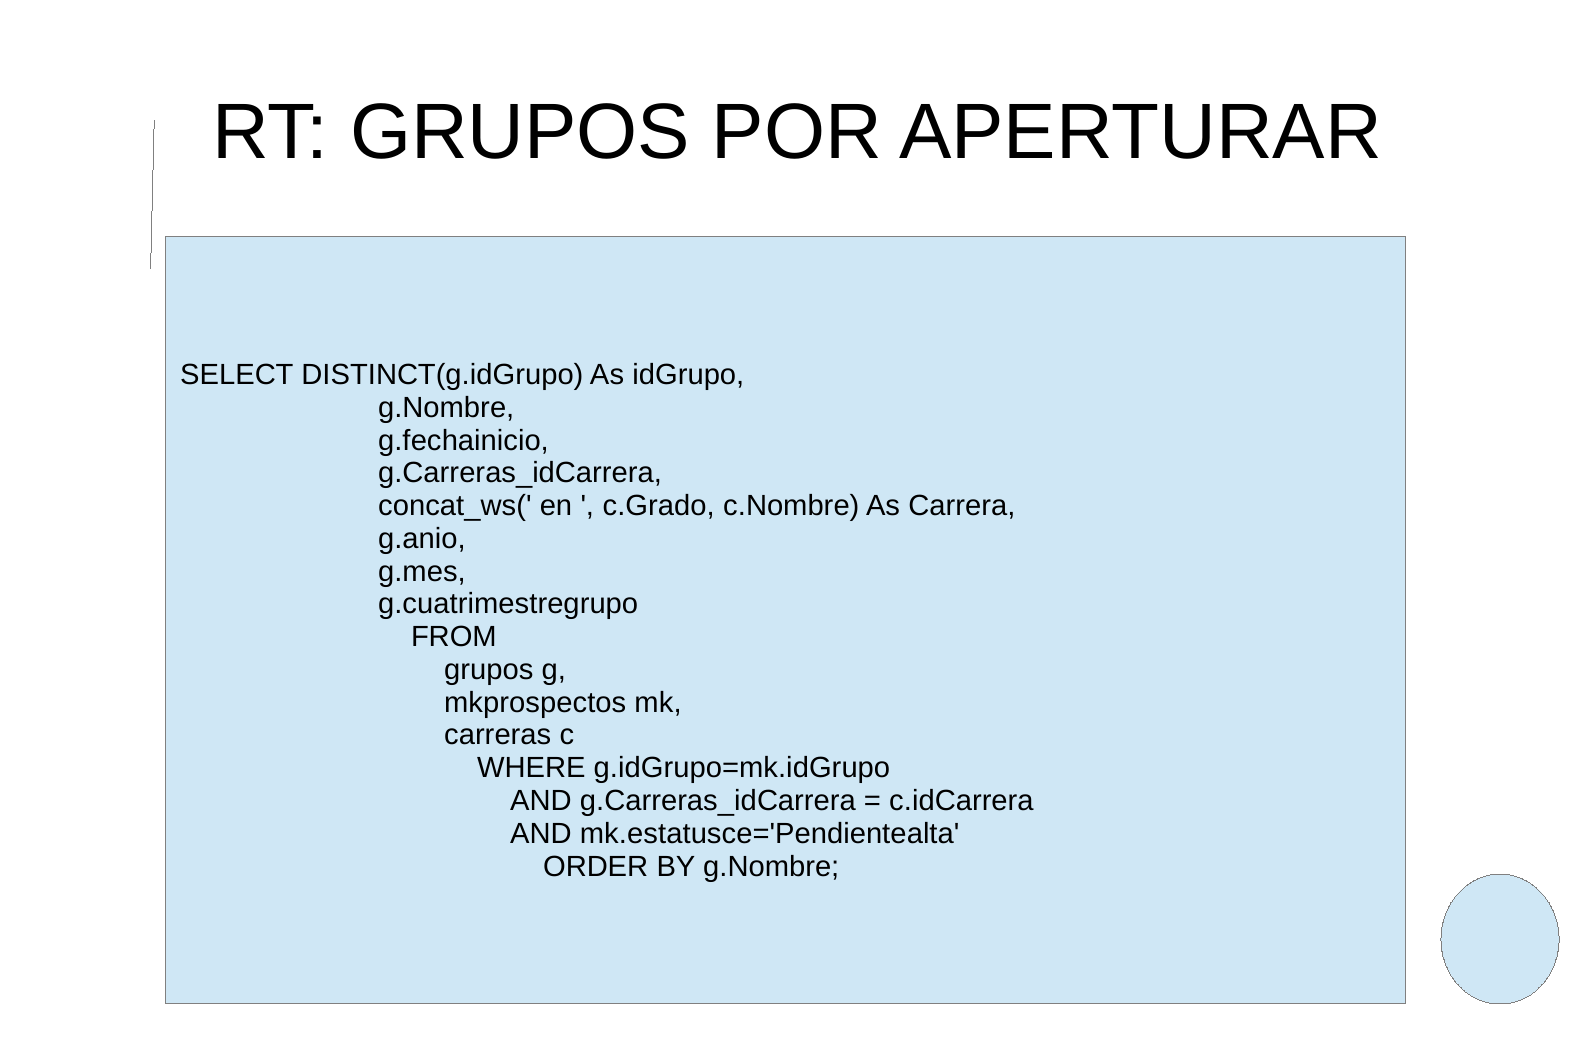

# RT: GRUPOS POR APERTURAR
SELECT DISTINCT(g.idGrupo) As idGrupo,
 g.Nombre,
 g.fechainicio,
 g.Carreras_idCarrera,
 concat_ws(' en ', c.Grado, c.Nombre) As Carrera,
 g.anio,
 g.mes,
 g.cuatrimestregrupo
 FROM
 grupos g,
 mkprospectos mk,
 carreras c
 WHERE g.idGrupo=mk.idGrupo
 AND g.Carreras_idCarrera = c.idCarrera
 AND mk.estatusce='Pendientealta'
 ORDER BY g.Nombre;